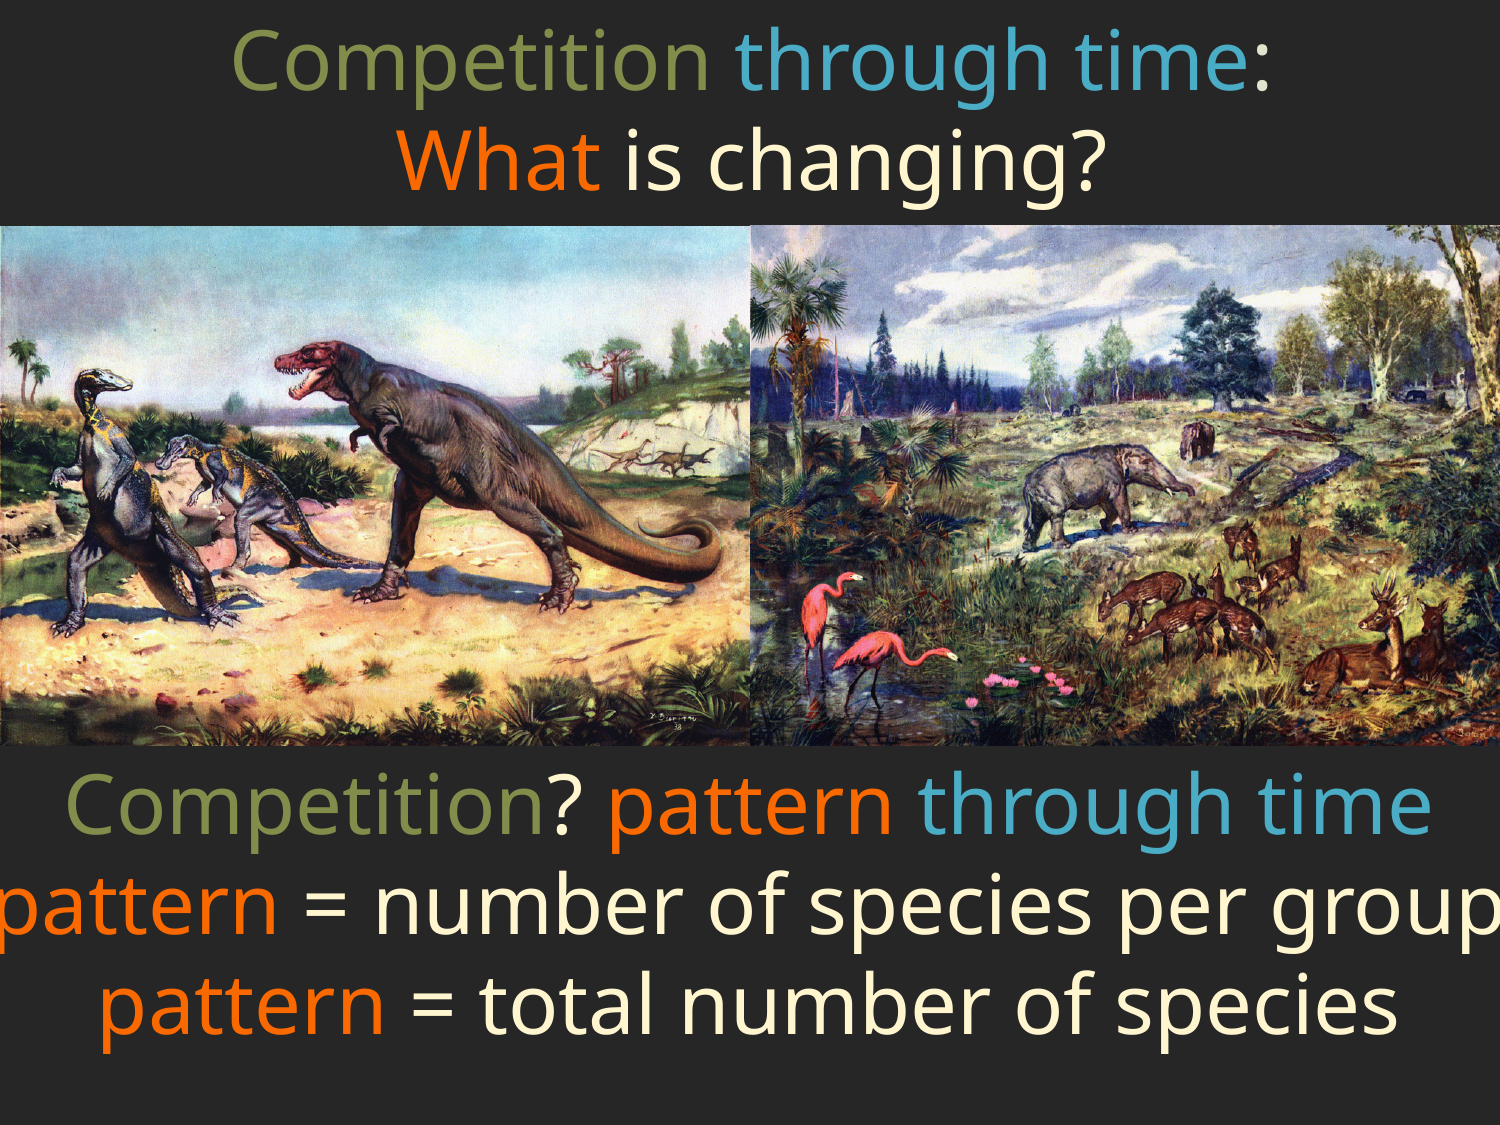

Competition through time:
What is changing?
Competition? pattern through time
pattern = number of species per group
pattern = total number of species